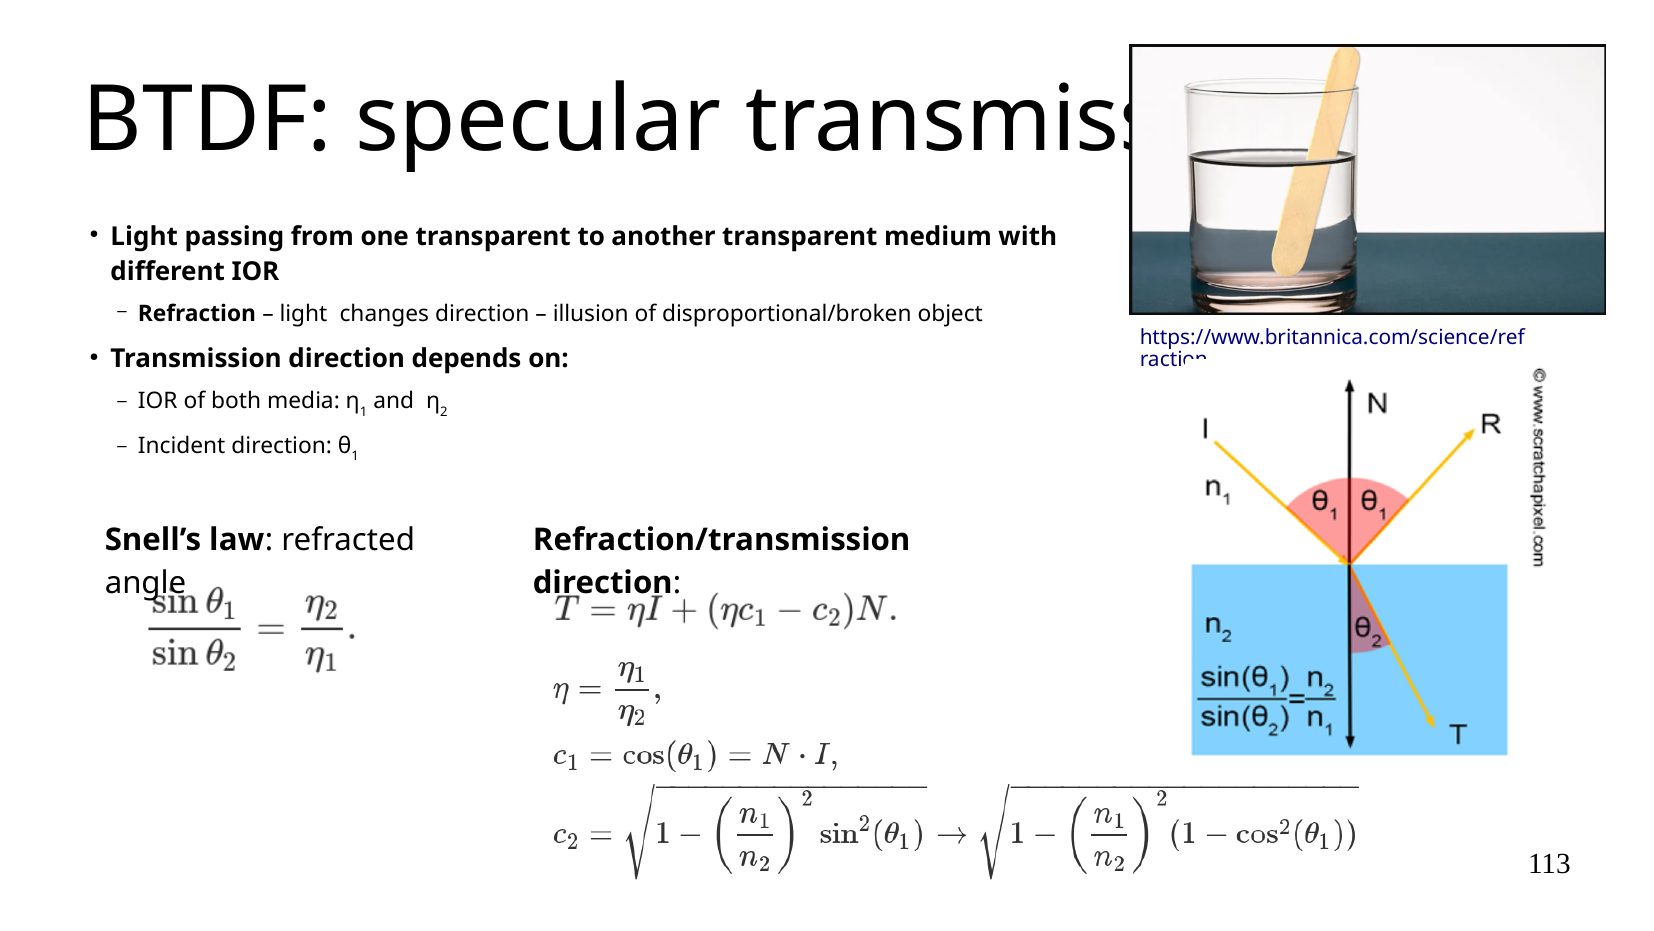

# BTDF: specular transmission
Light passing from one transparent to another transparent medium with different IOR
Refraction – light changes direction – illusion of disproportional/broken object
Transmission direction depends on:
IOR of both media: η1 and η2
Incident direction: θ1
https://www.britannica.com/science/refraction
Snell’s law: refracted angle
Refraction/transmission direction:
113